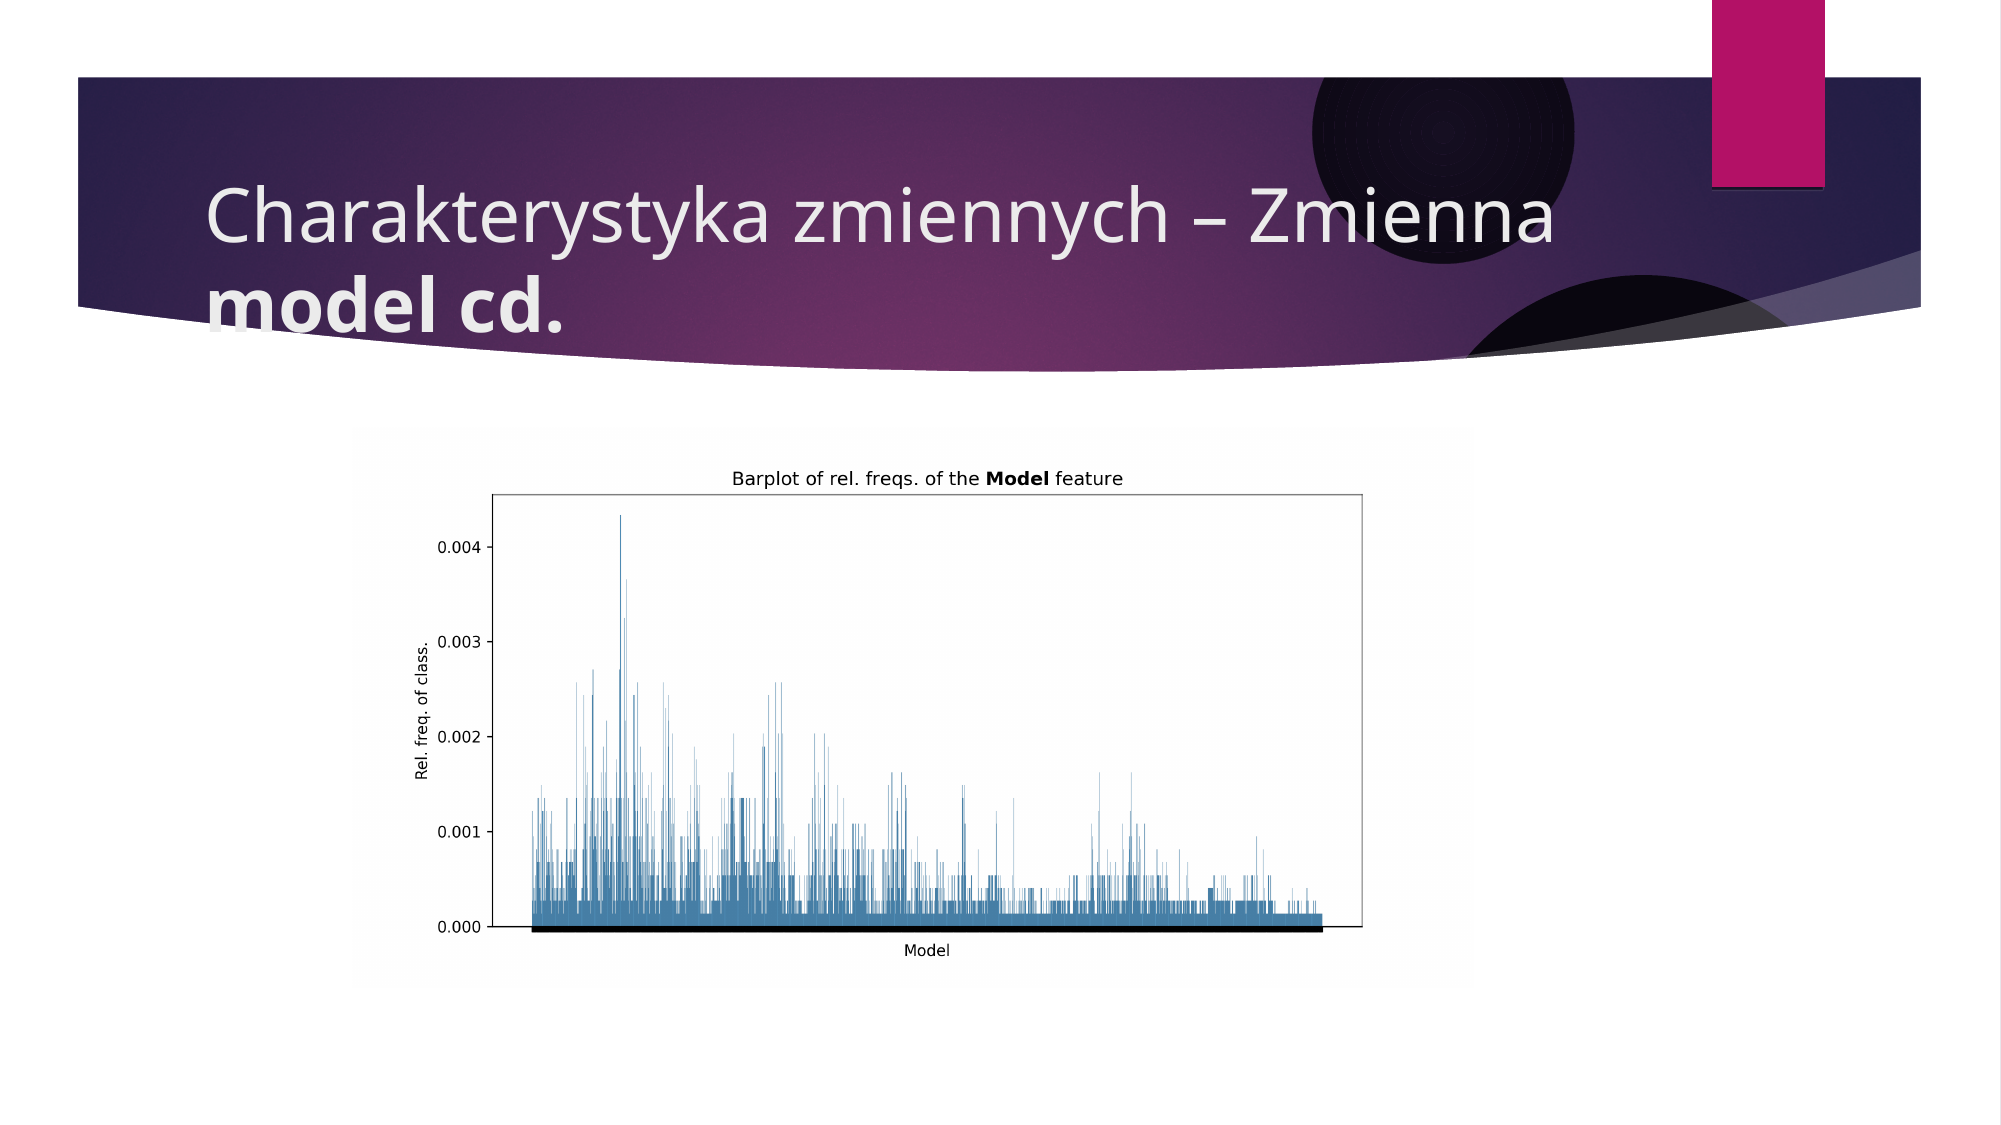

# Charakterystyka zmiennych – Zmienna model cd.